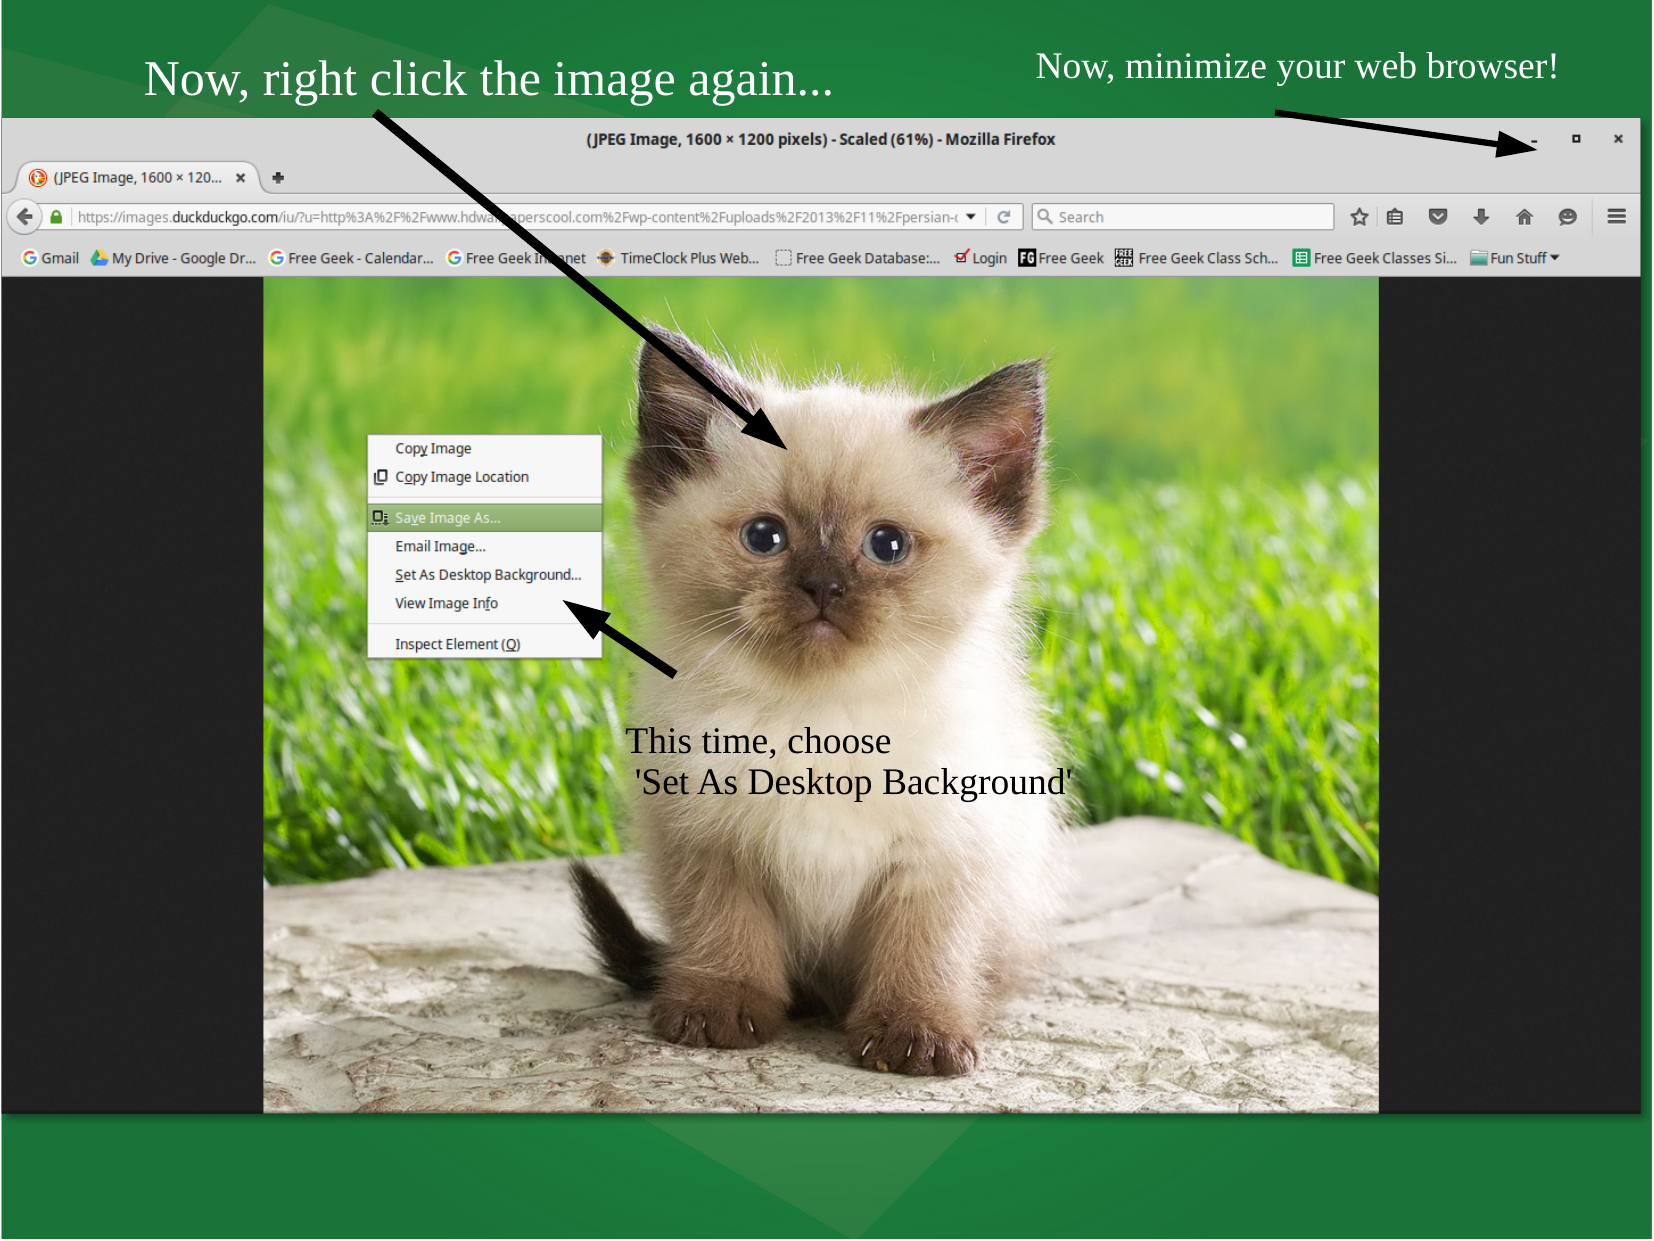

Now, minimize your web browser!
Now, right click the image again...
This time, choose
 'Set As Desktop Background'